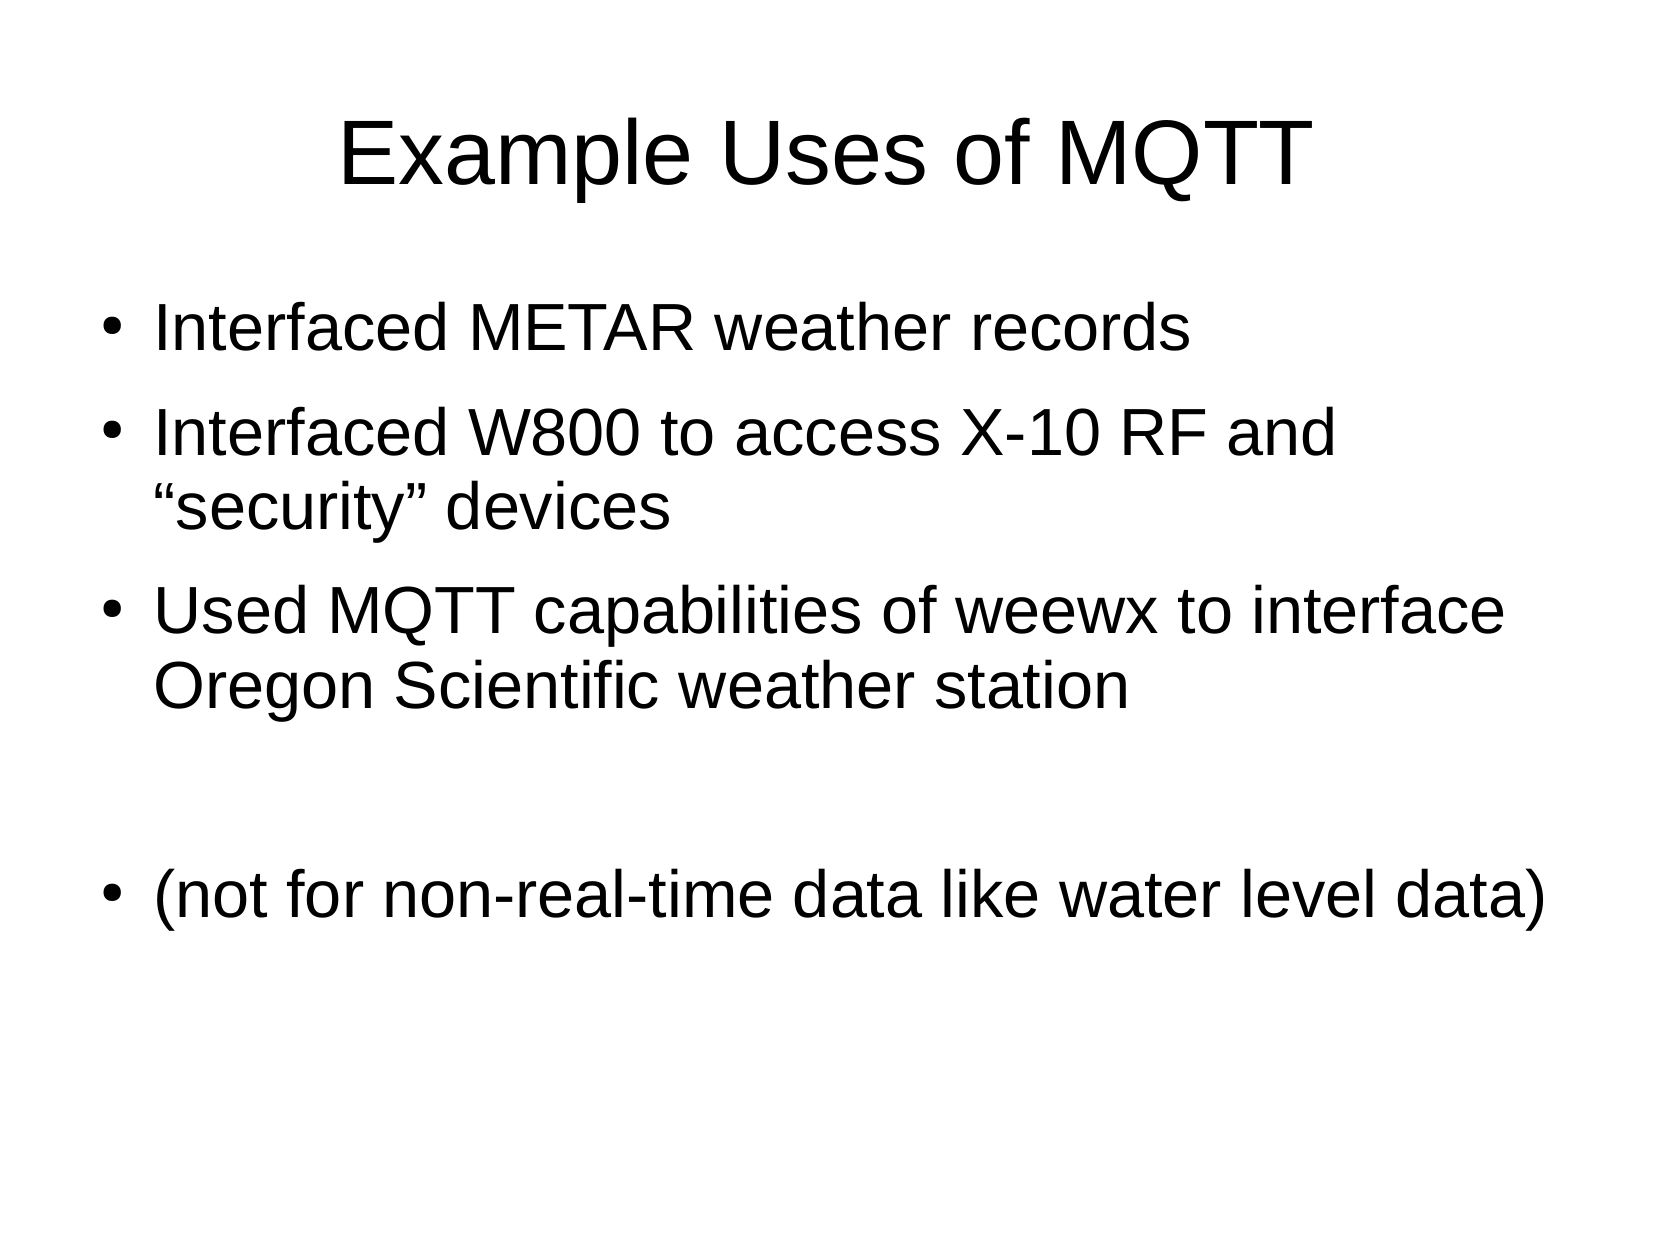

# Example Uses of MQTT
Interfaced METAR weather records
Interfaced W800 to access X-10 RF and “security” devices
Used MQTT capabilities of weewx to interface Oregon Scientific weather station
(not for non-real-time data like water level data)